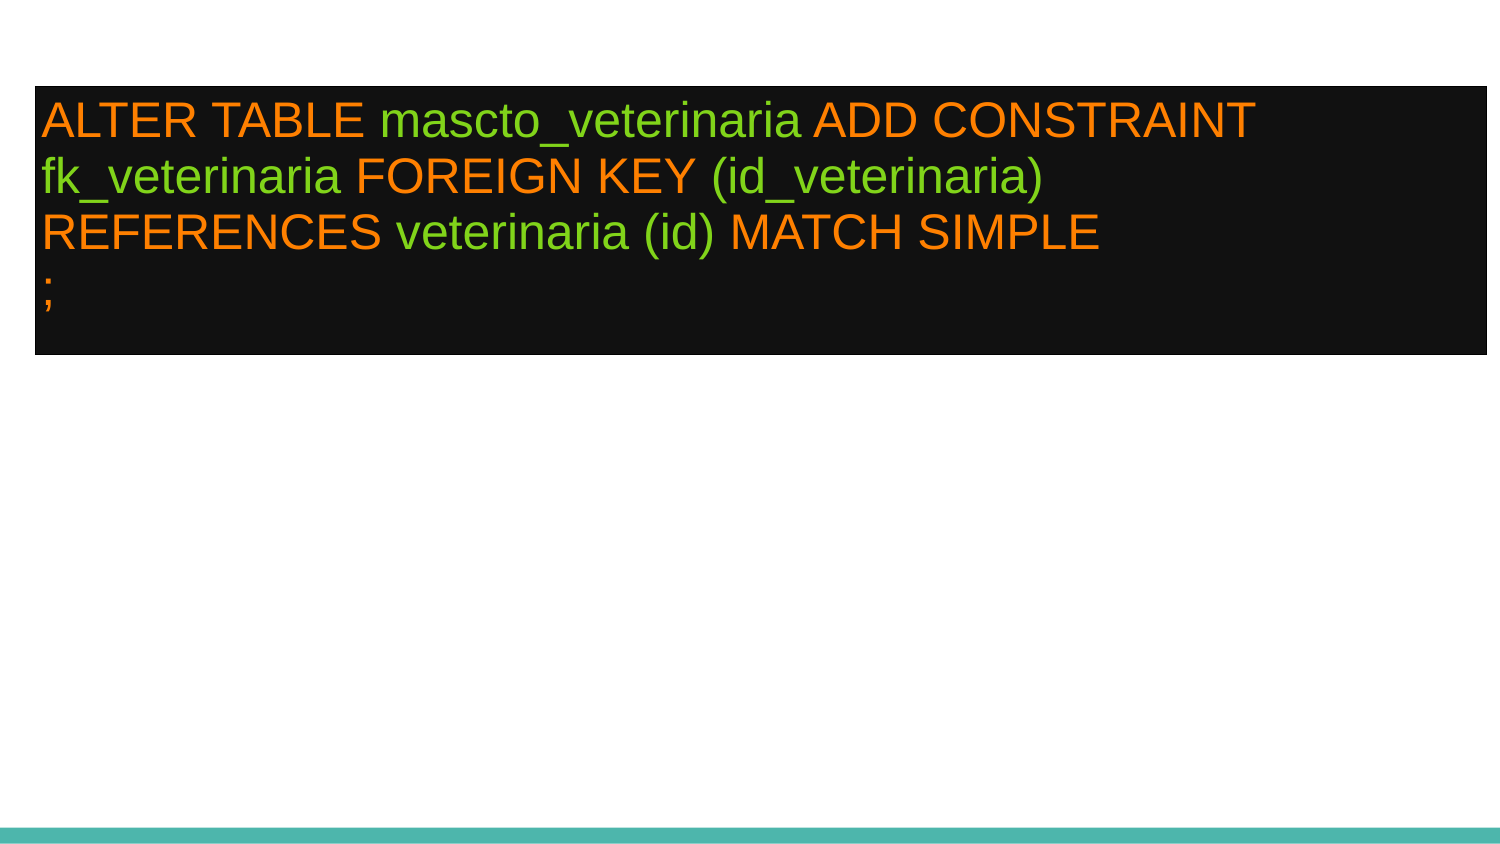

| ALTER TABLE mascto\_veterinaria ADD CONSTRAINT fk\_veterinaria FOREIGN KEY (id\_veterinaria) REFERENCES veterinaria (id) MATCH SIMPLE ; |
| --- |